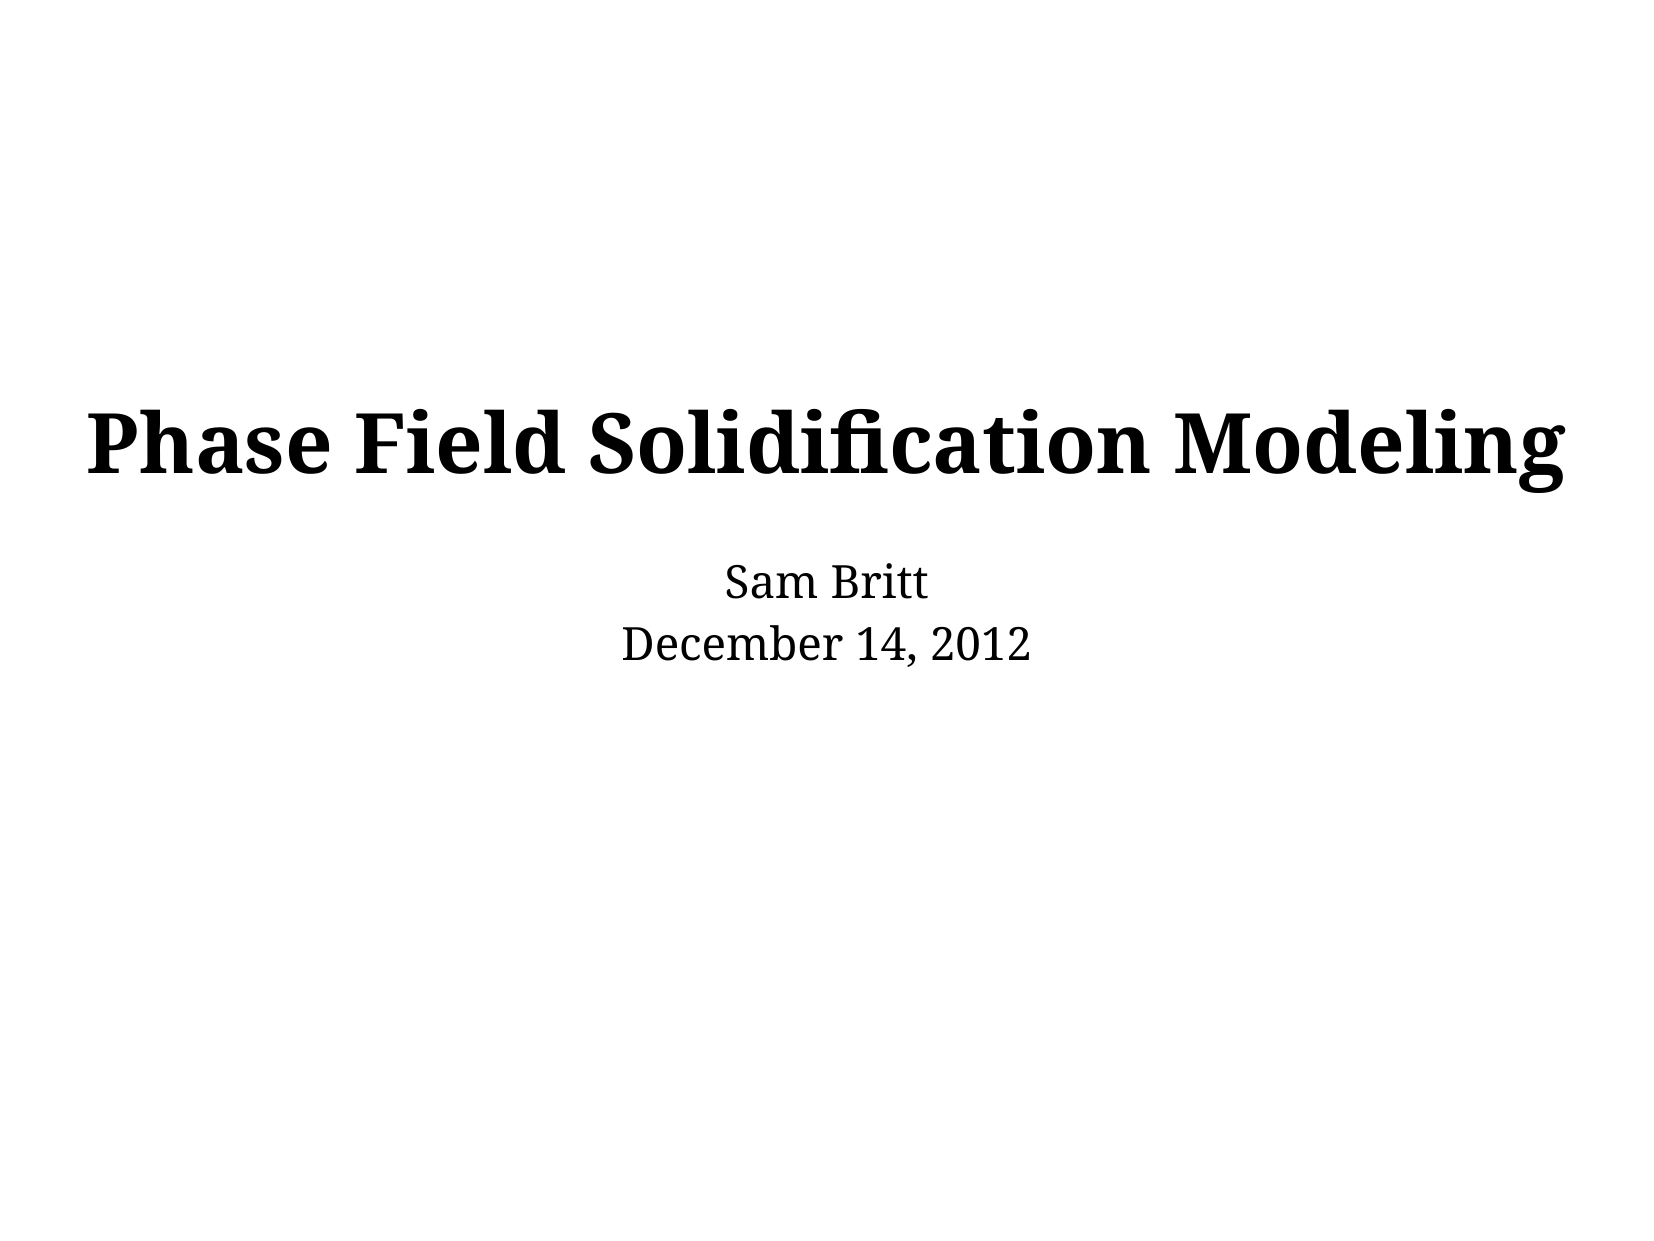

# Phase Field Solidification Modeling
Sam Britt
December 14, 2012